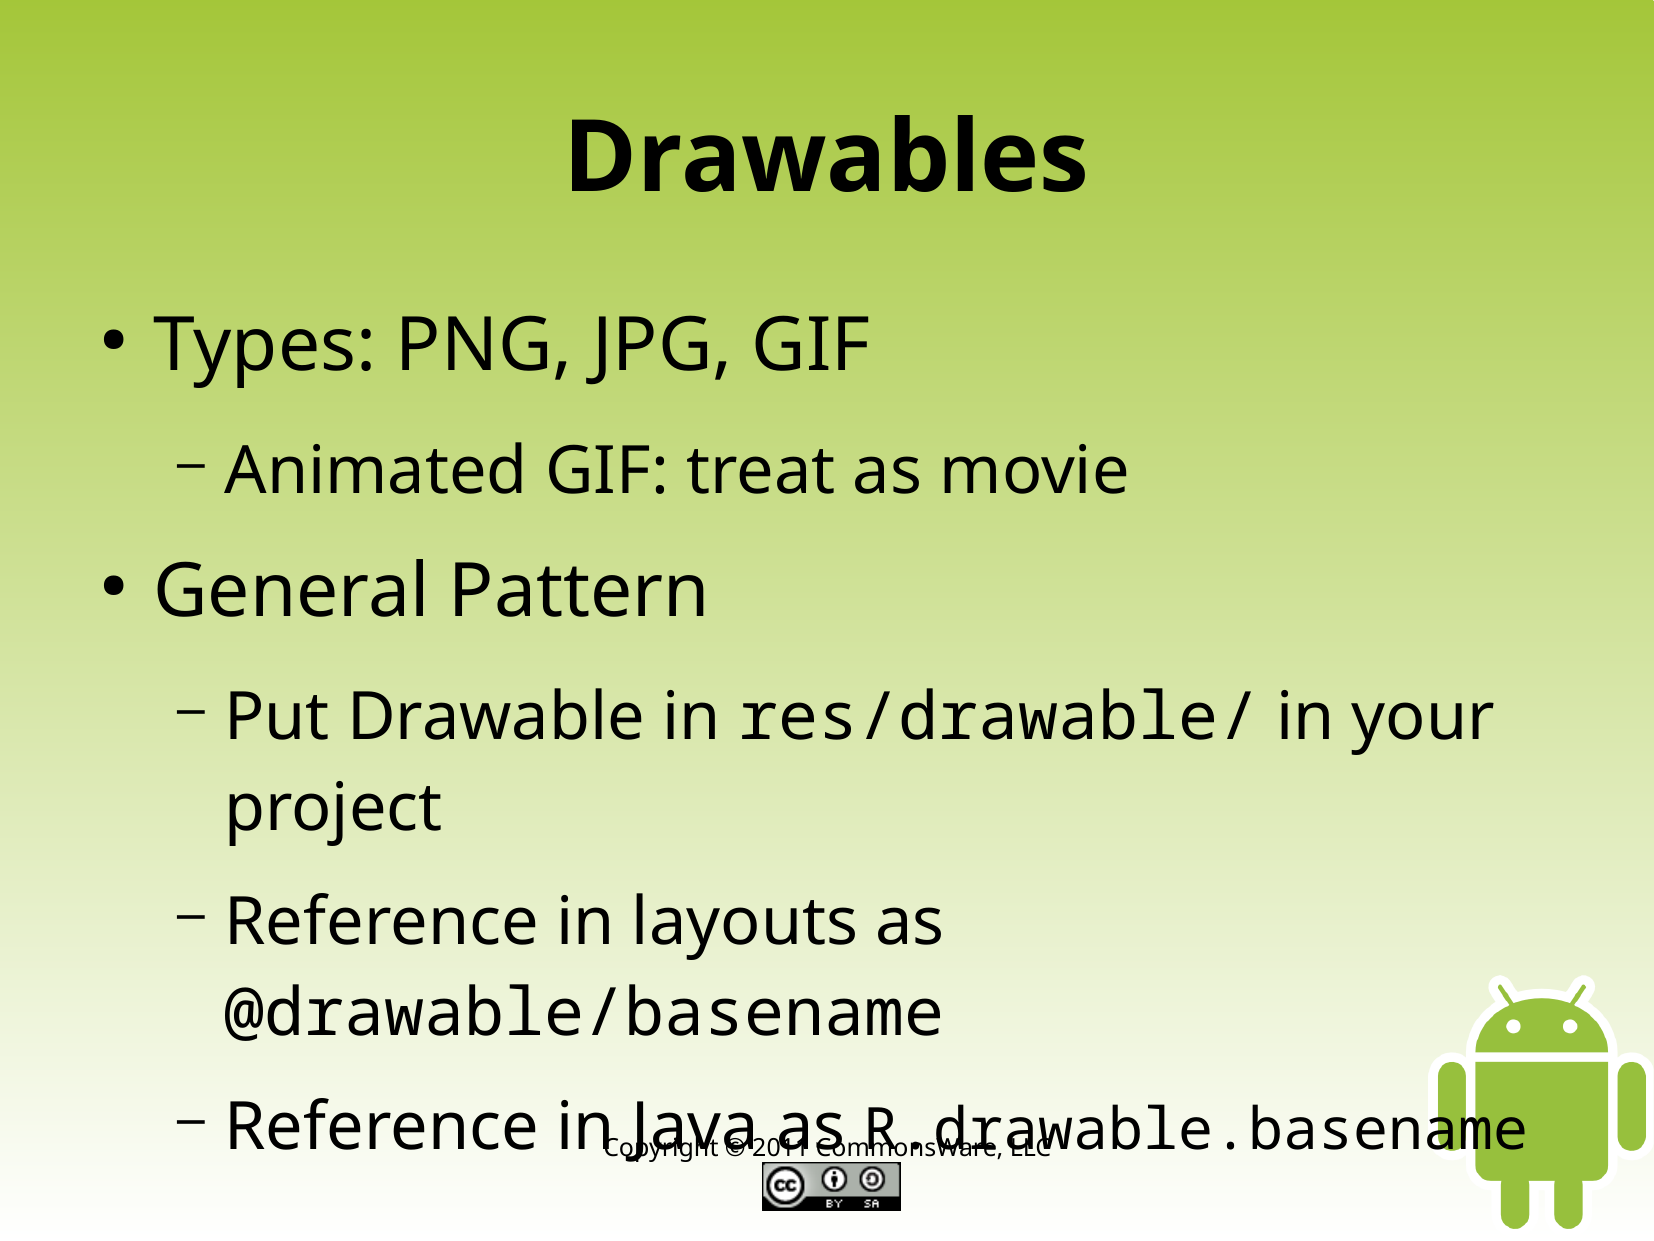

# Drawables
Types: PNG, JPG, GIF
Animated GIF: treat as movie
General Pattern
Put Drawable in res/drawable/ in your project
Reference in layouts as
@drawable/basename
Reference in Java as R.drawable.basename